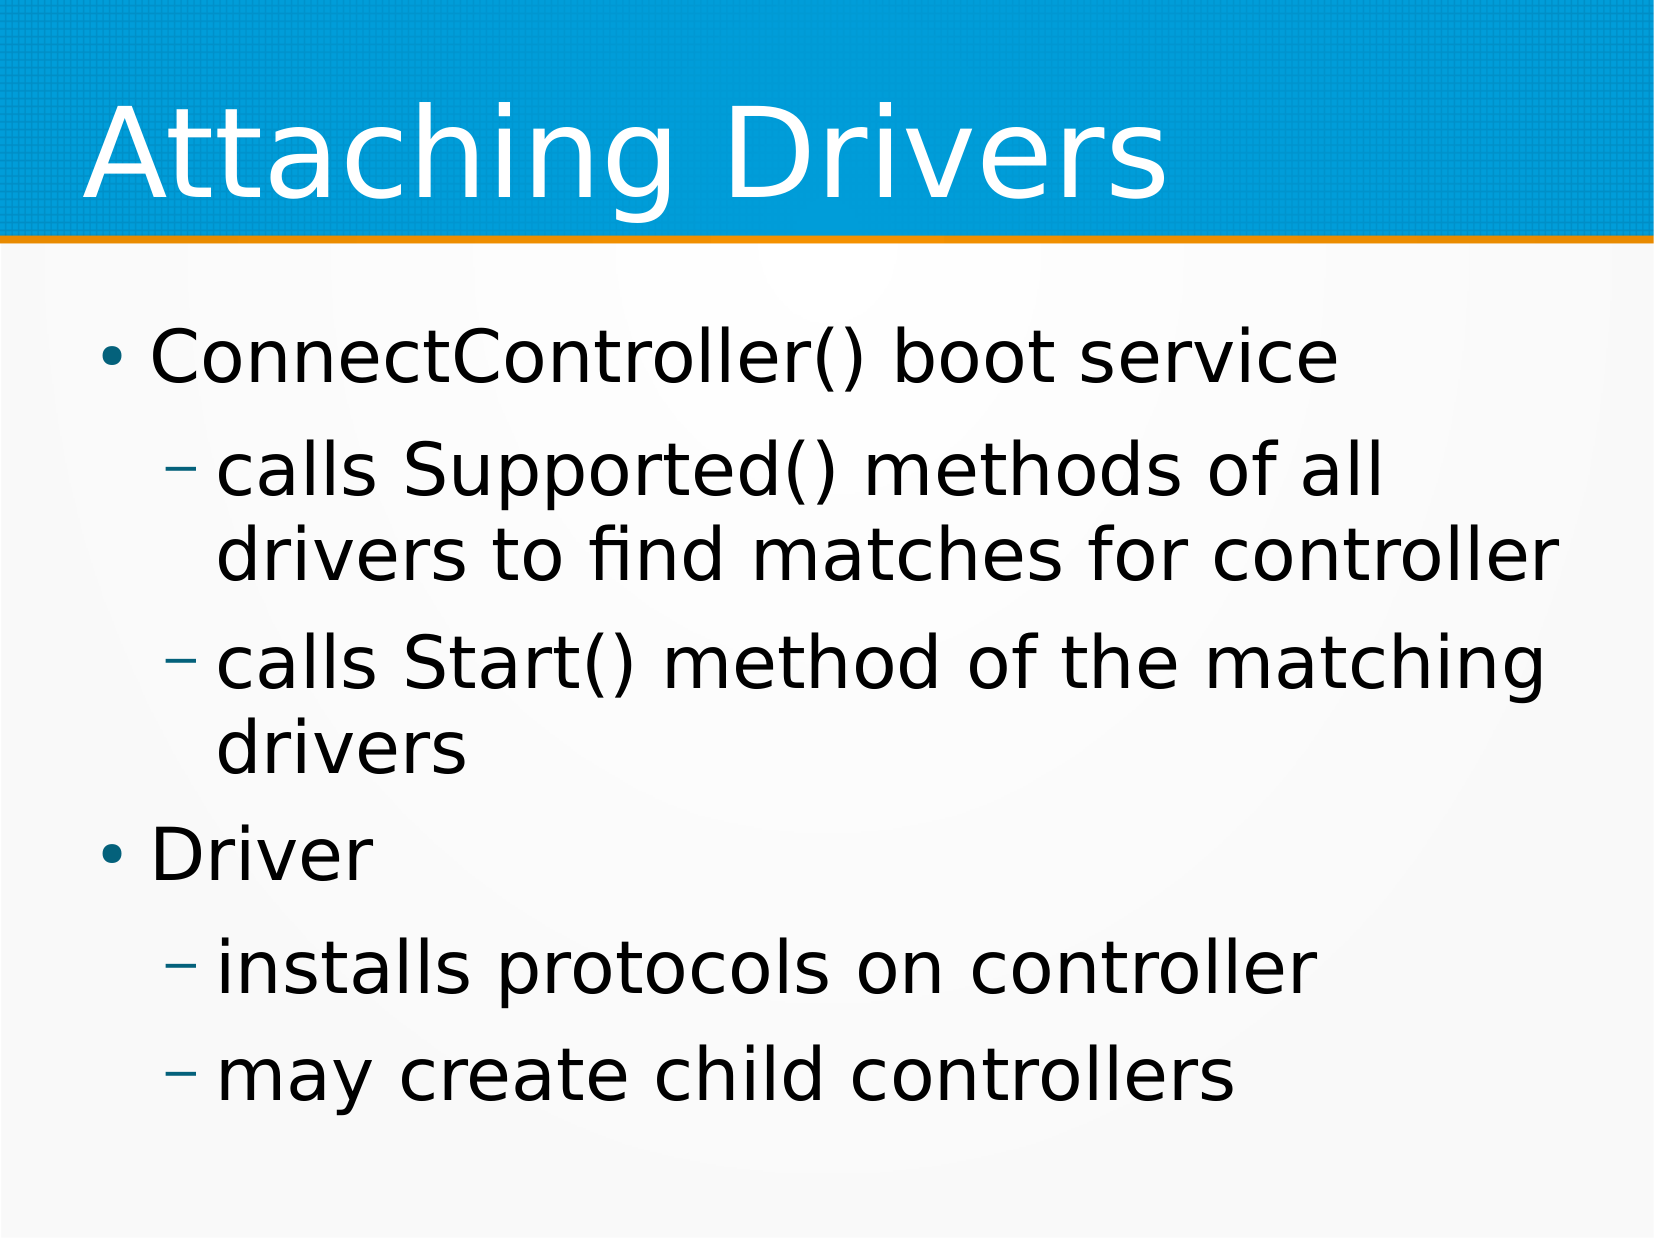

# Attaching Drivers
ConnectController() boot service
calls Supported() methods of all drivers to find matches for controller
calls Start() method of the matching drivers
Driver
installs protocols on controller
may create child controllers